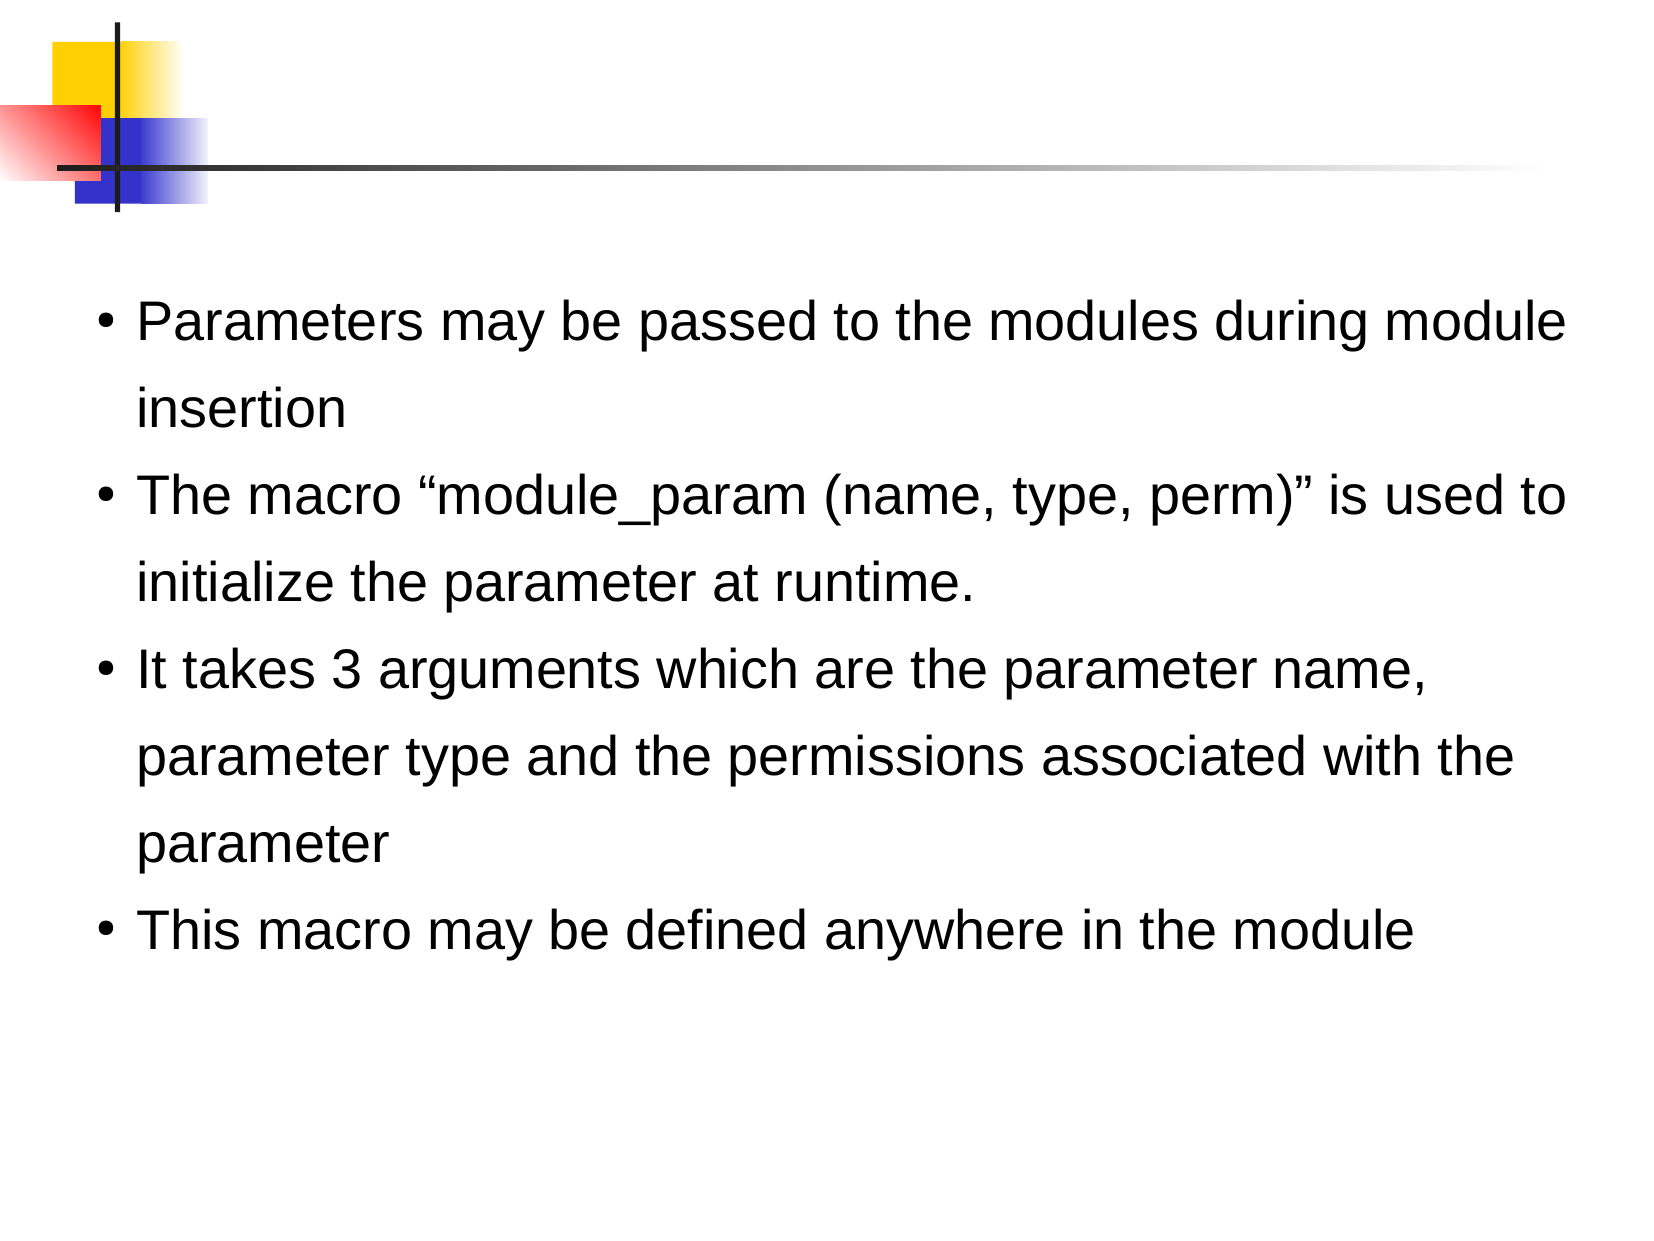

#
Parameters may be passed to the modules during module
insertion
The macro “module_param (name, type, perm)” is used to
initialize the parameter at runtime.
It takes 3 arguments which are the parameter name,
parameter type and the permissions associated with the
parameter
This macro may be defined anywhere in the module